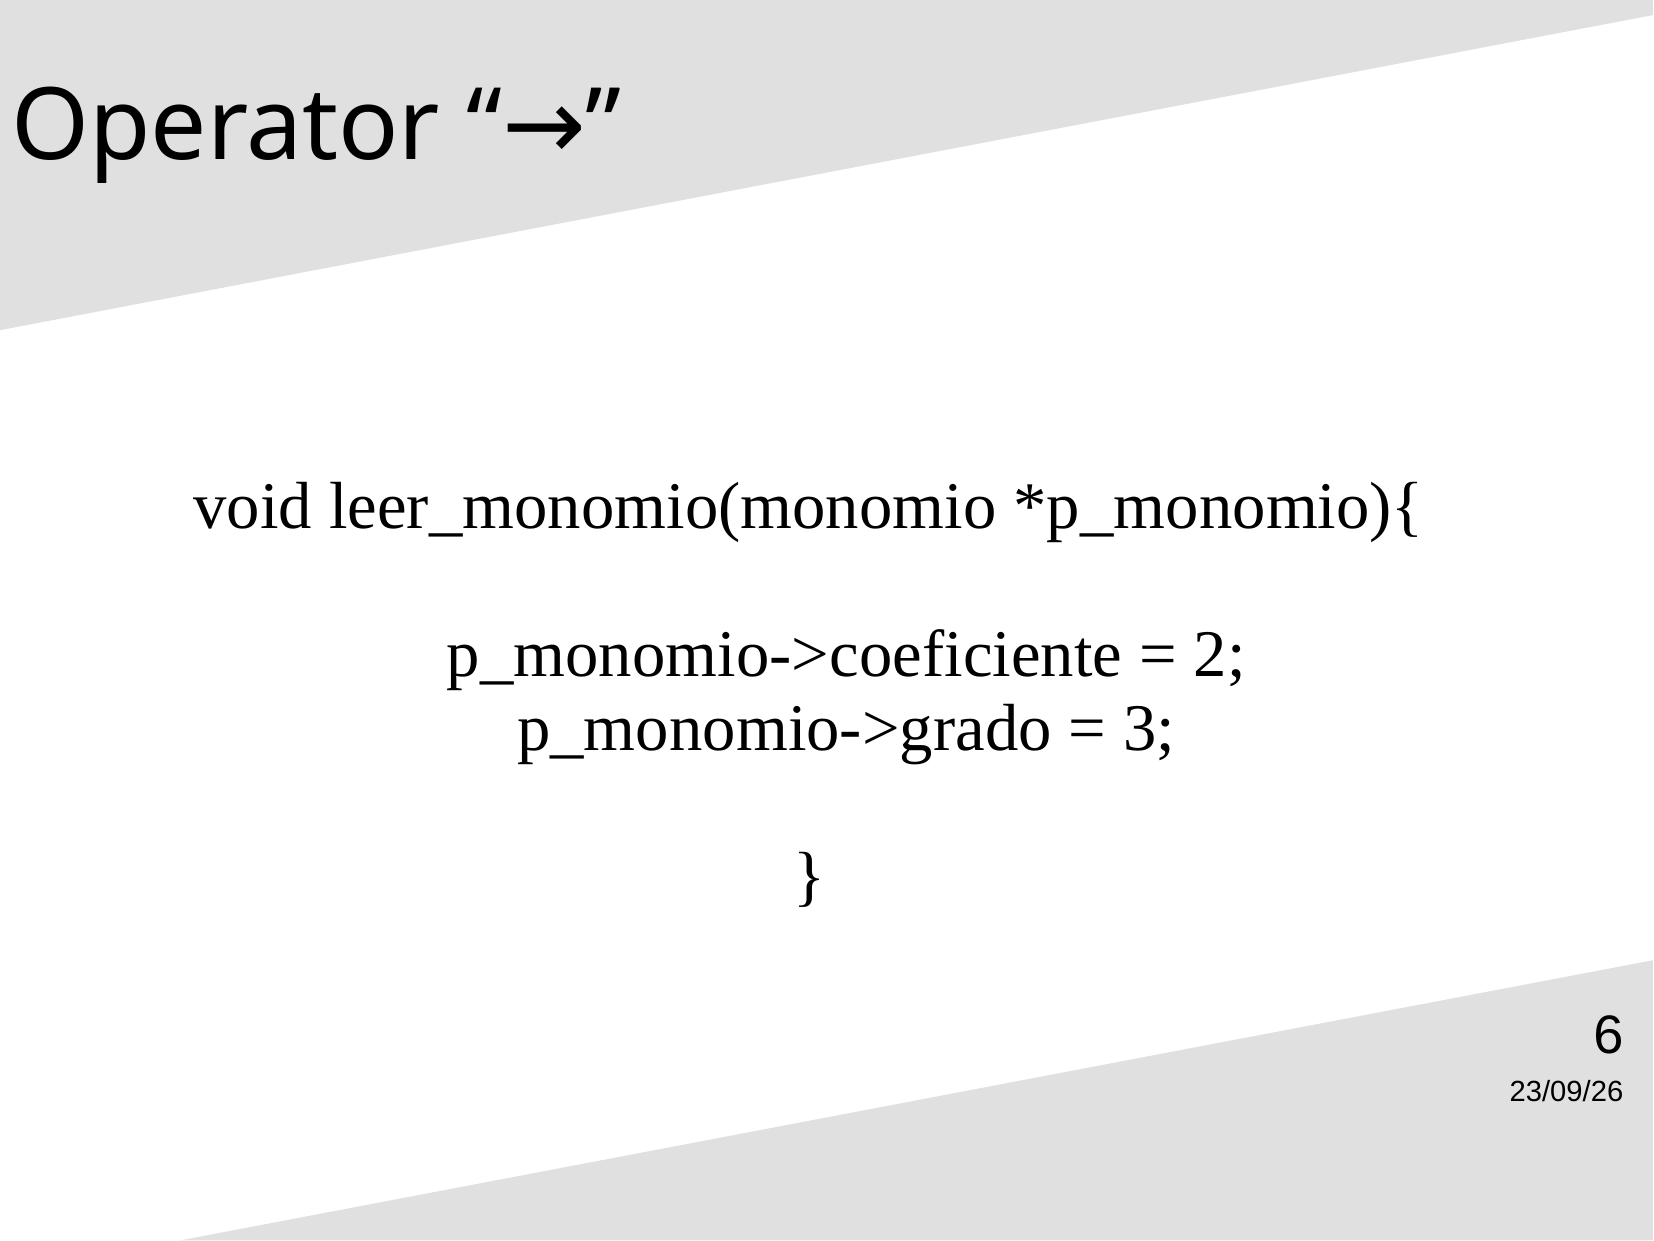

# Operator “→”
void leer_monomio(monomio *p_monomio){
	p_monomio->coeficiente = 2;
	p_monomio->grado = 3;
}
6